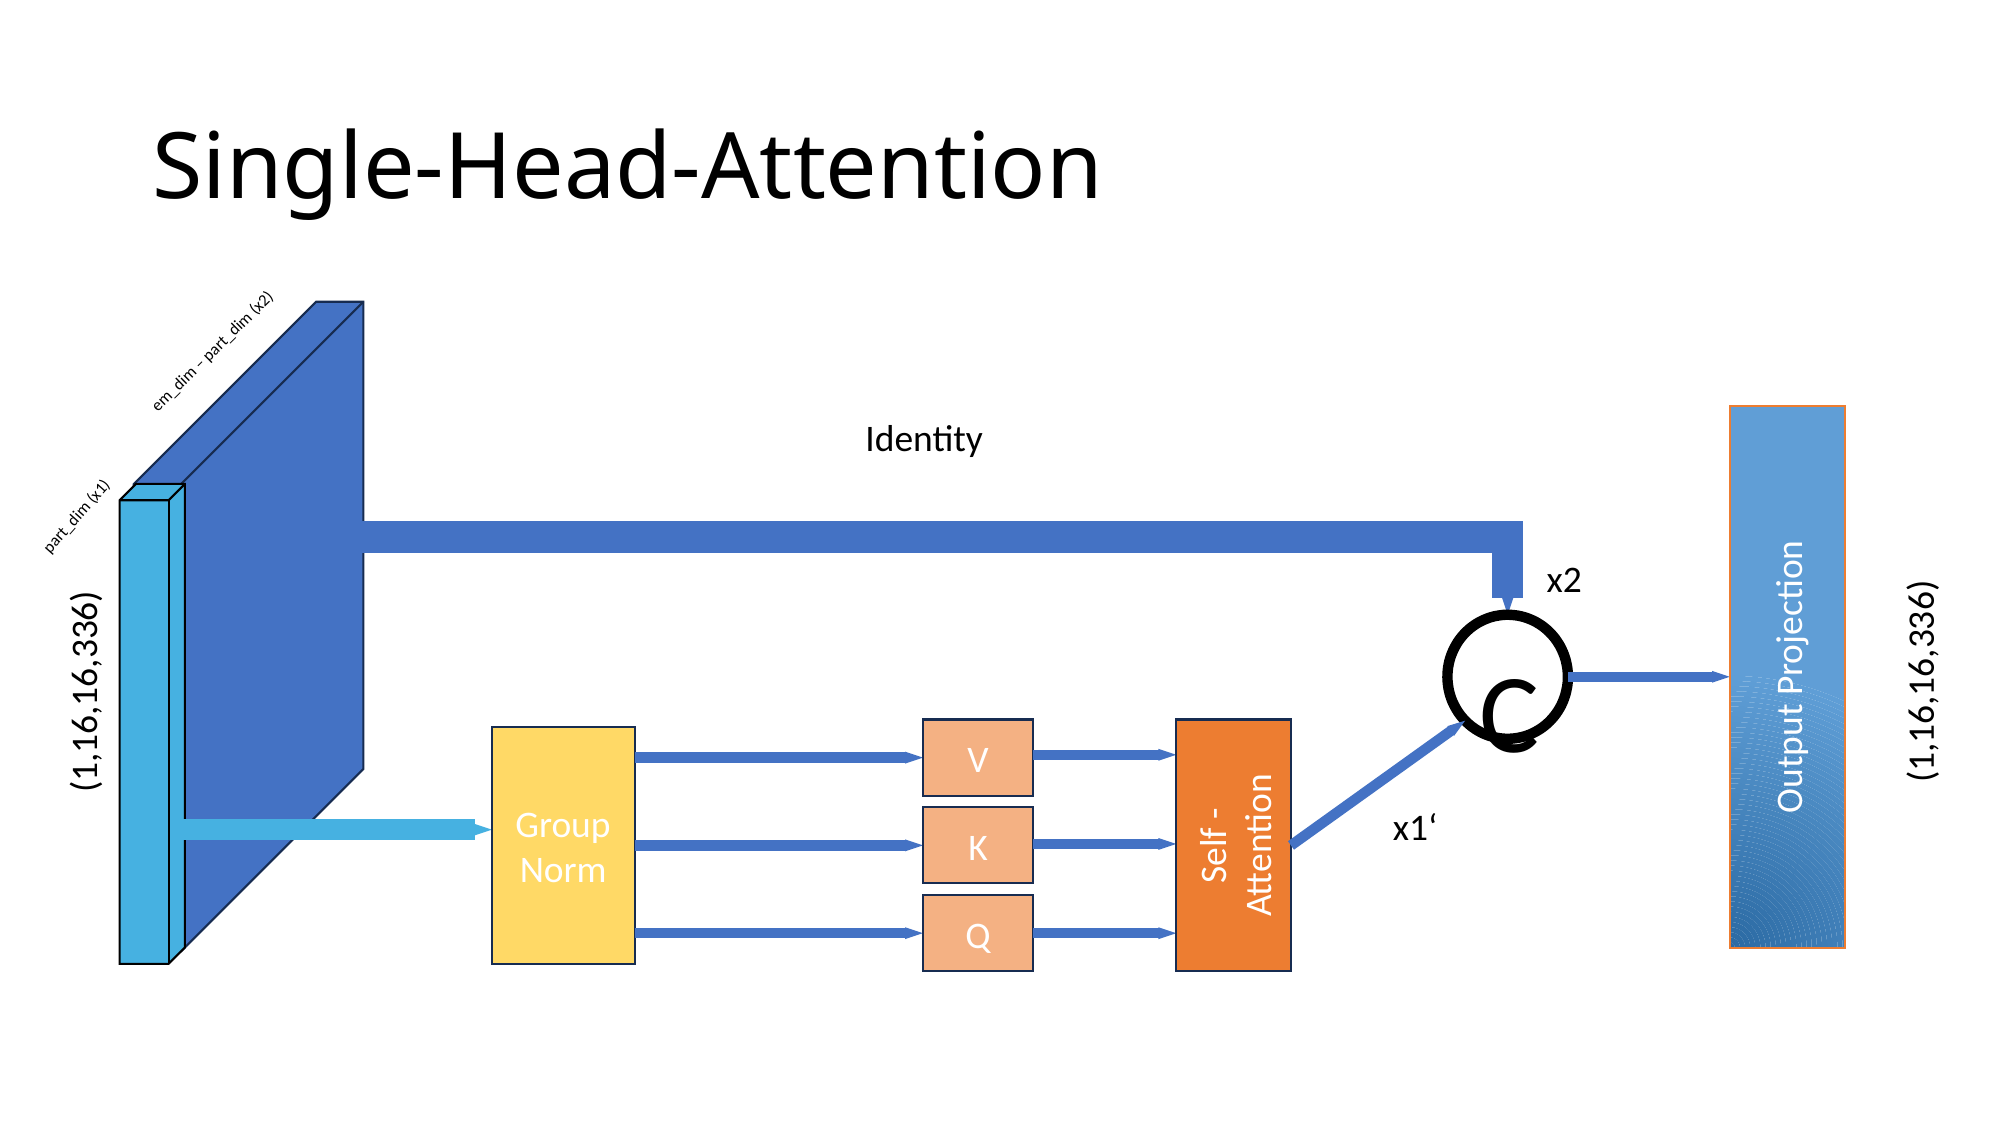

# Single-Head-Attention
Identity
C
V
K
Q
GroupNorm
Self - Attention
Output Projection
em_dim – part_dim (x2)
part_dim (x1)
x2
(1,16,16,336)
(1,16,16,336)
x1‘